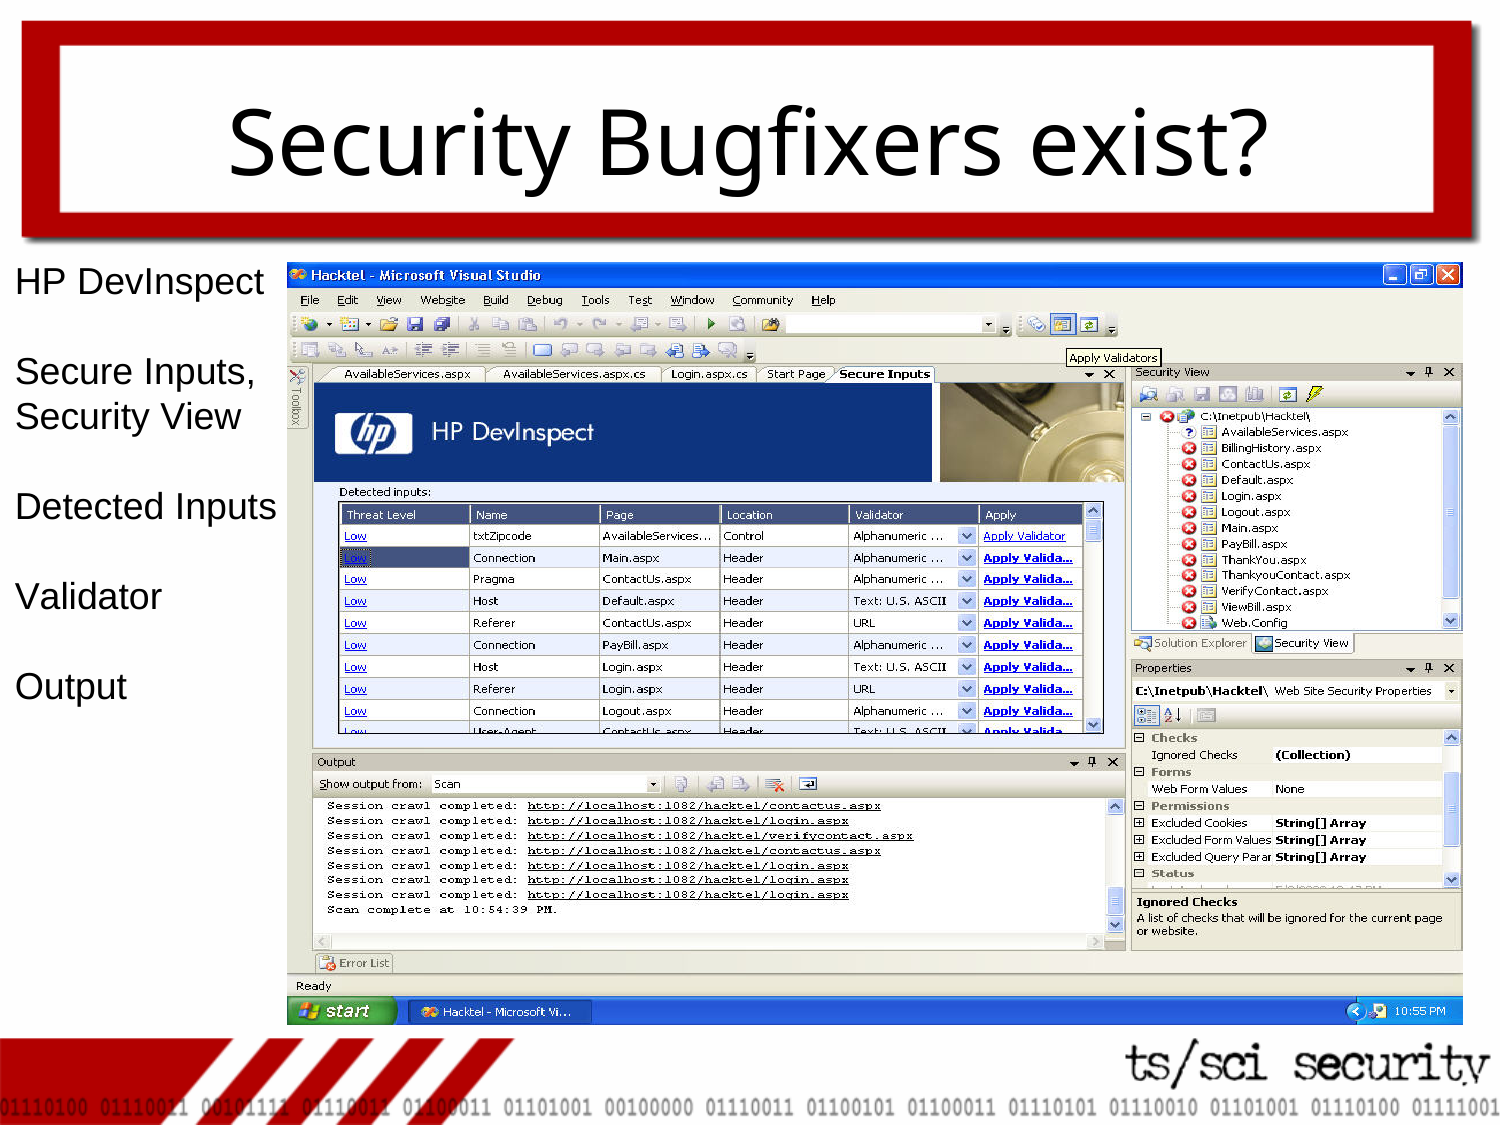

# Security Bugfixers exist?
HP DevInspect
Secure Inputs,
Security View
Detected Inputs
Validator
Output